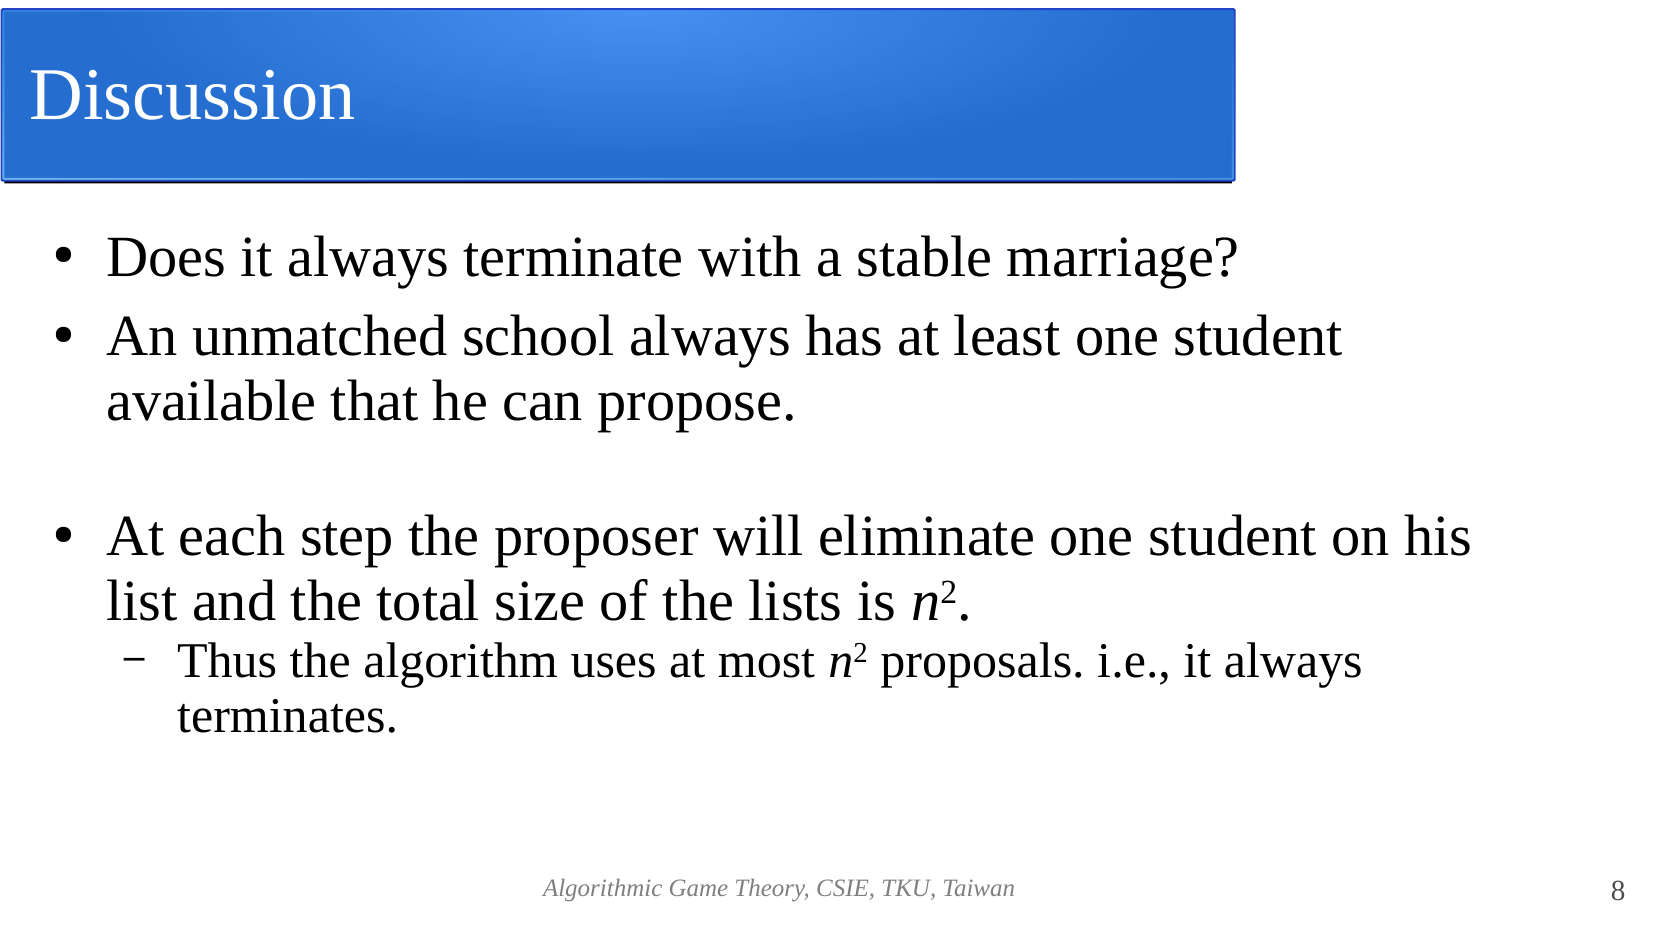

# Discussion
Does it always terminate with a stable marriage?
An unmatched school always has at least one student available that he can propose.
At each step the proposer will eliminate one student on his list and the total size of the lists is n2.
Thus the algorithm uses at most n2 proposals. i.e., it always terminates.
Algorithmic Game Theory, CSIE, TKU, Taiwan
8